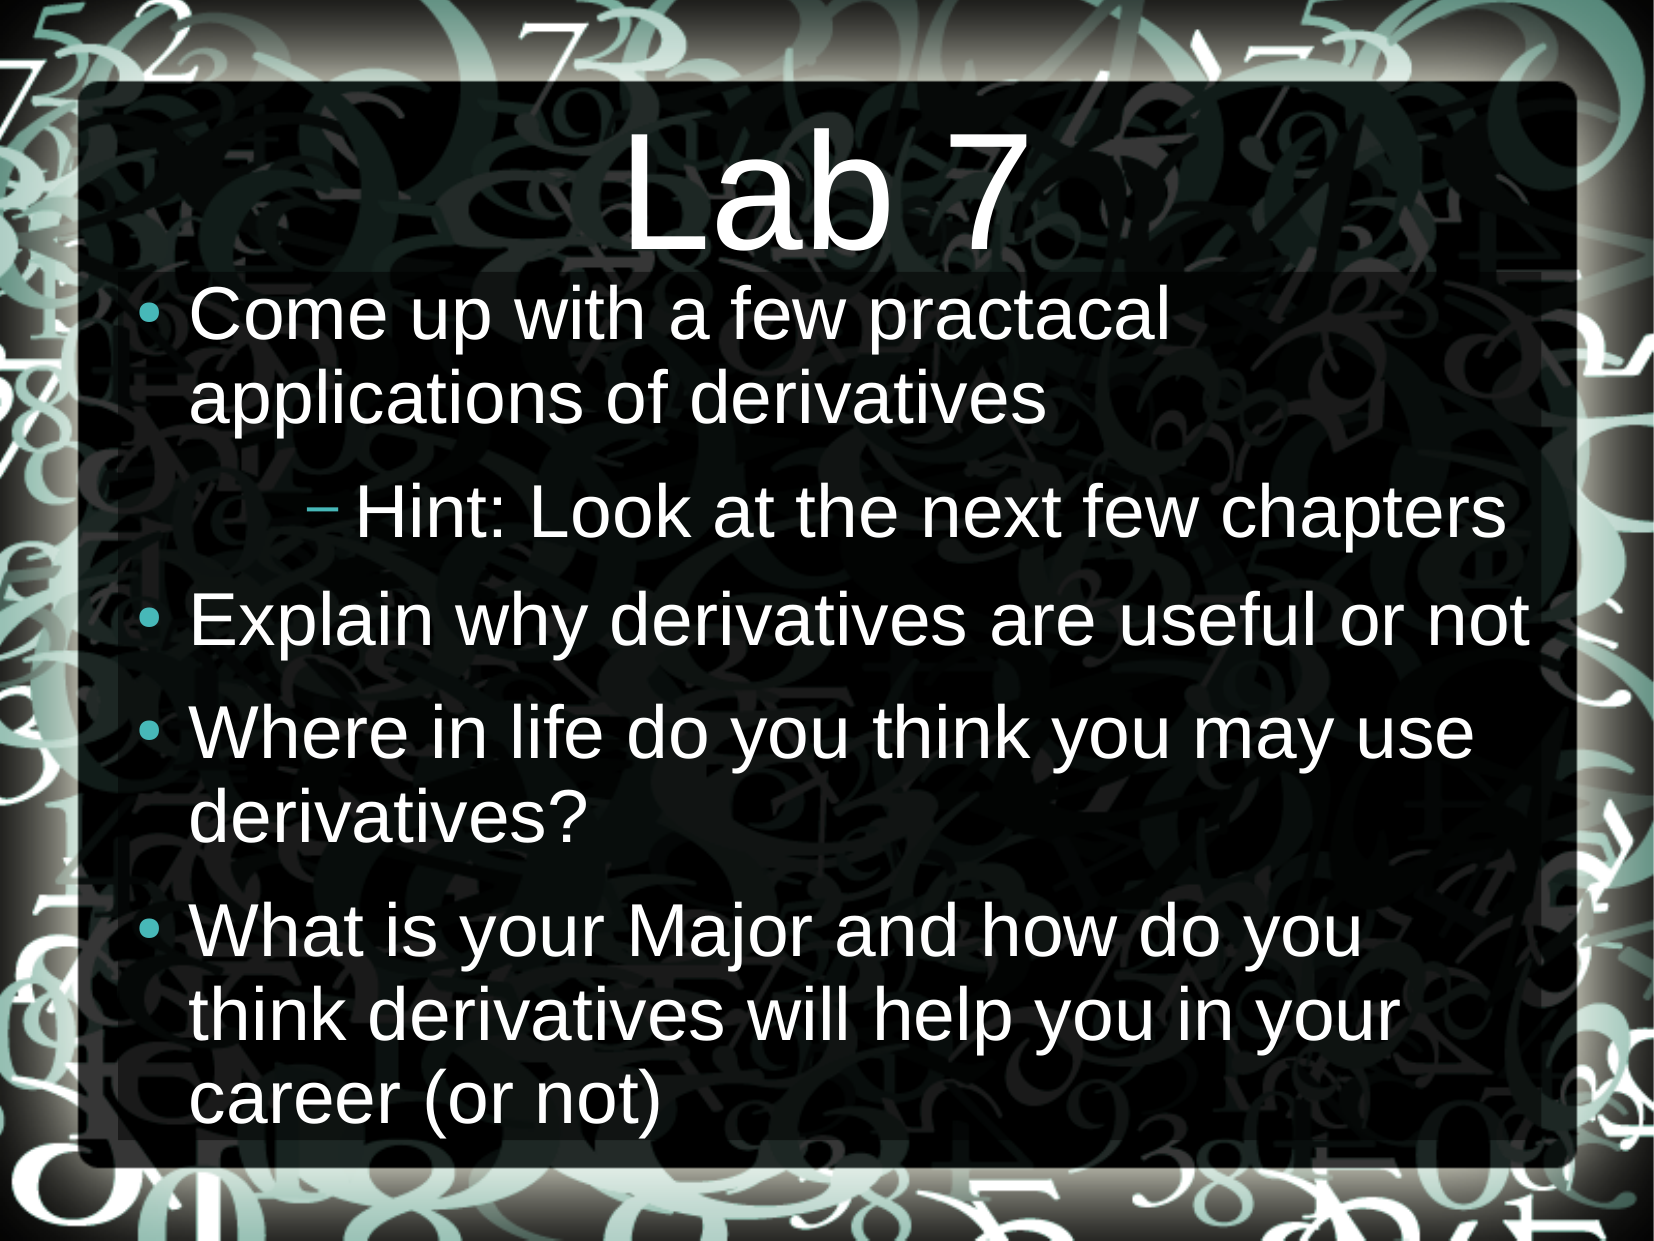

# Lab 7
Come up with a few practacal applications of derivatives
Hint: Look at the next few chapters
Explain why derivatives are useful or not
Where in life do you think you may use derivatives?
What is your Major and how do you think derivatives will help you in your career (or not)